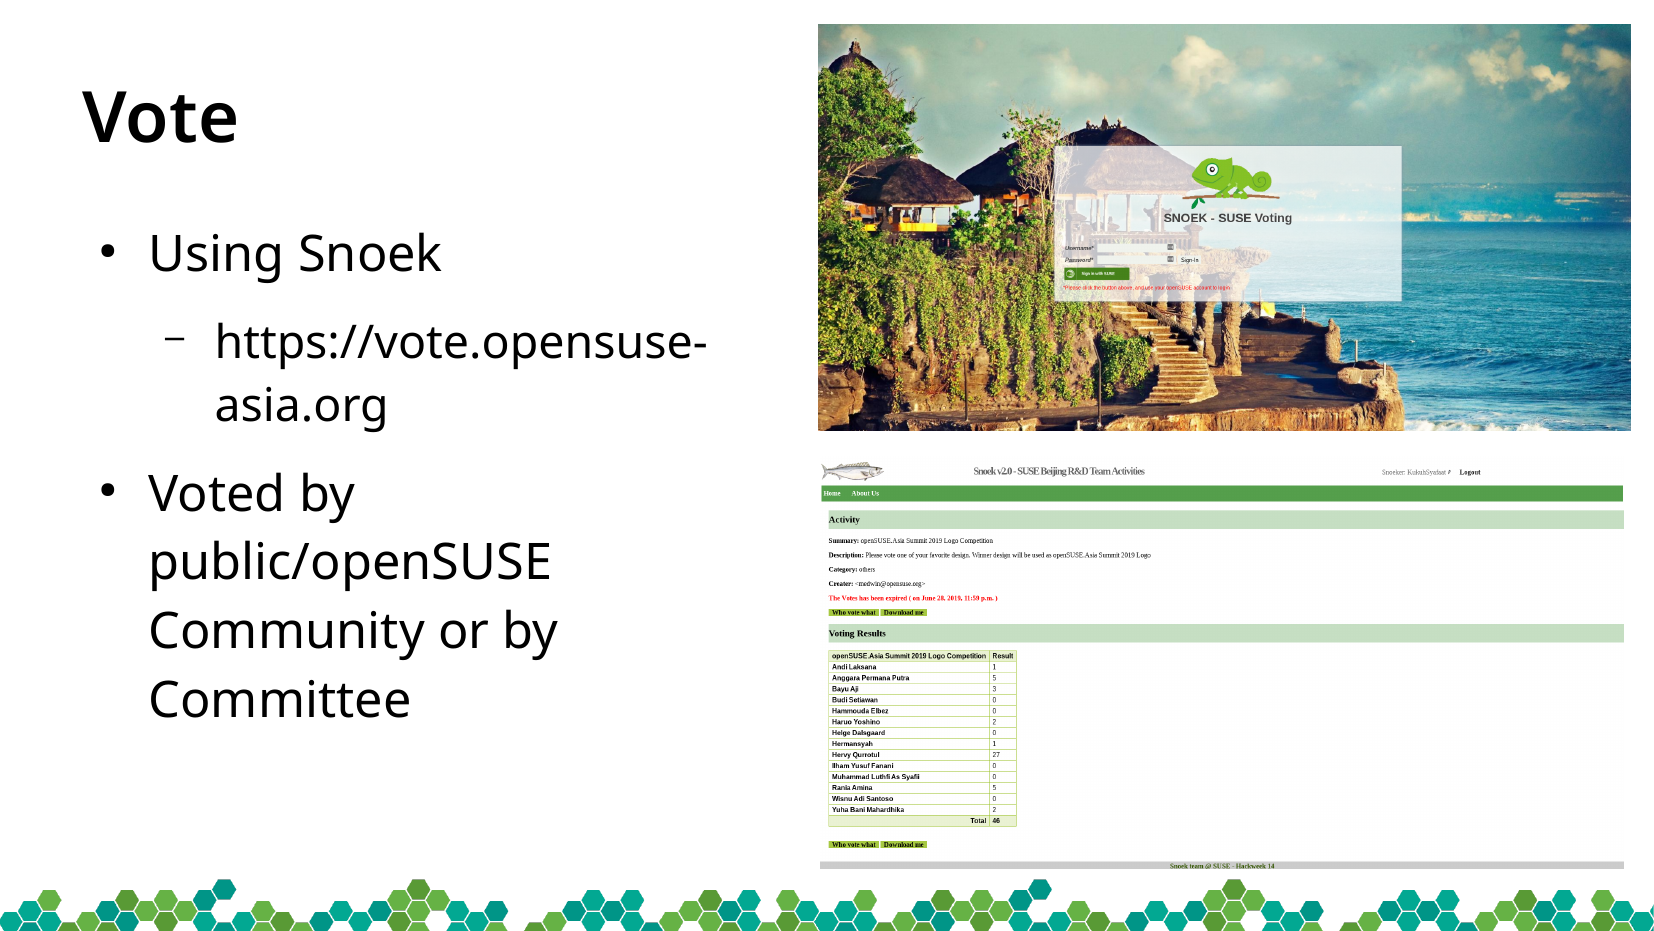

# Vote
Using Snoek
https://vote.opensuse-asia.org
Voted by public/openSUSE Community or by Committee